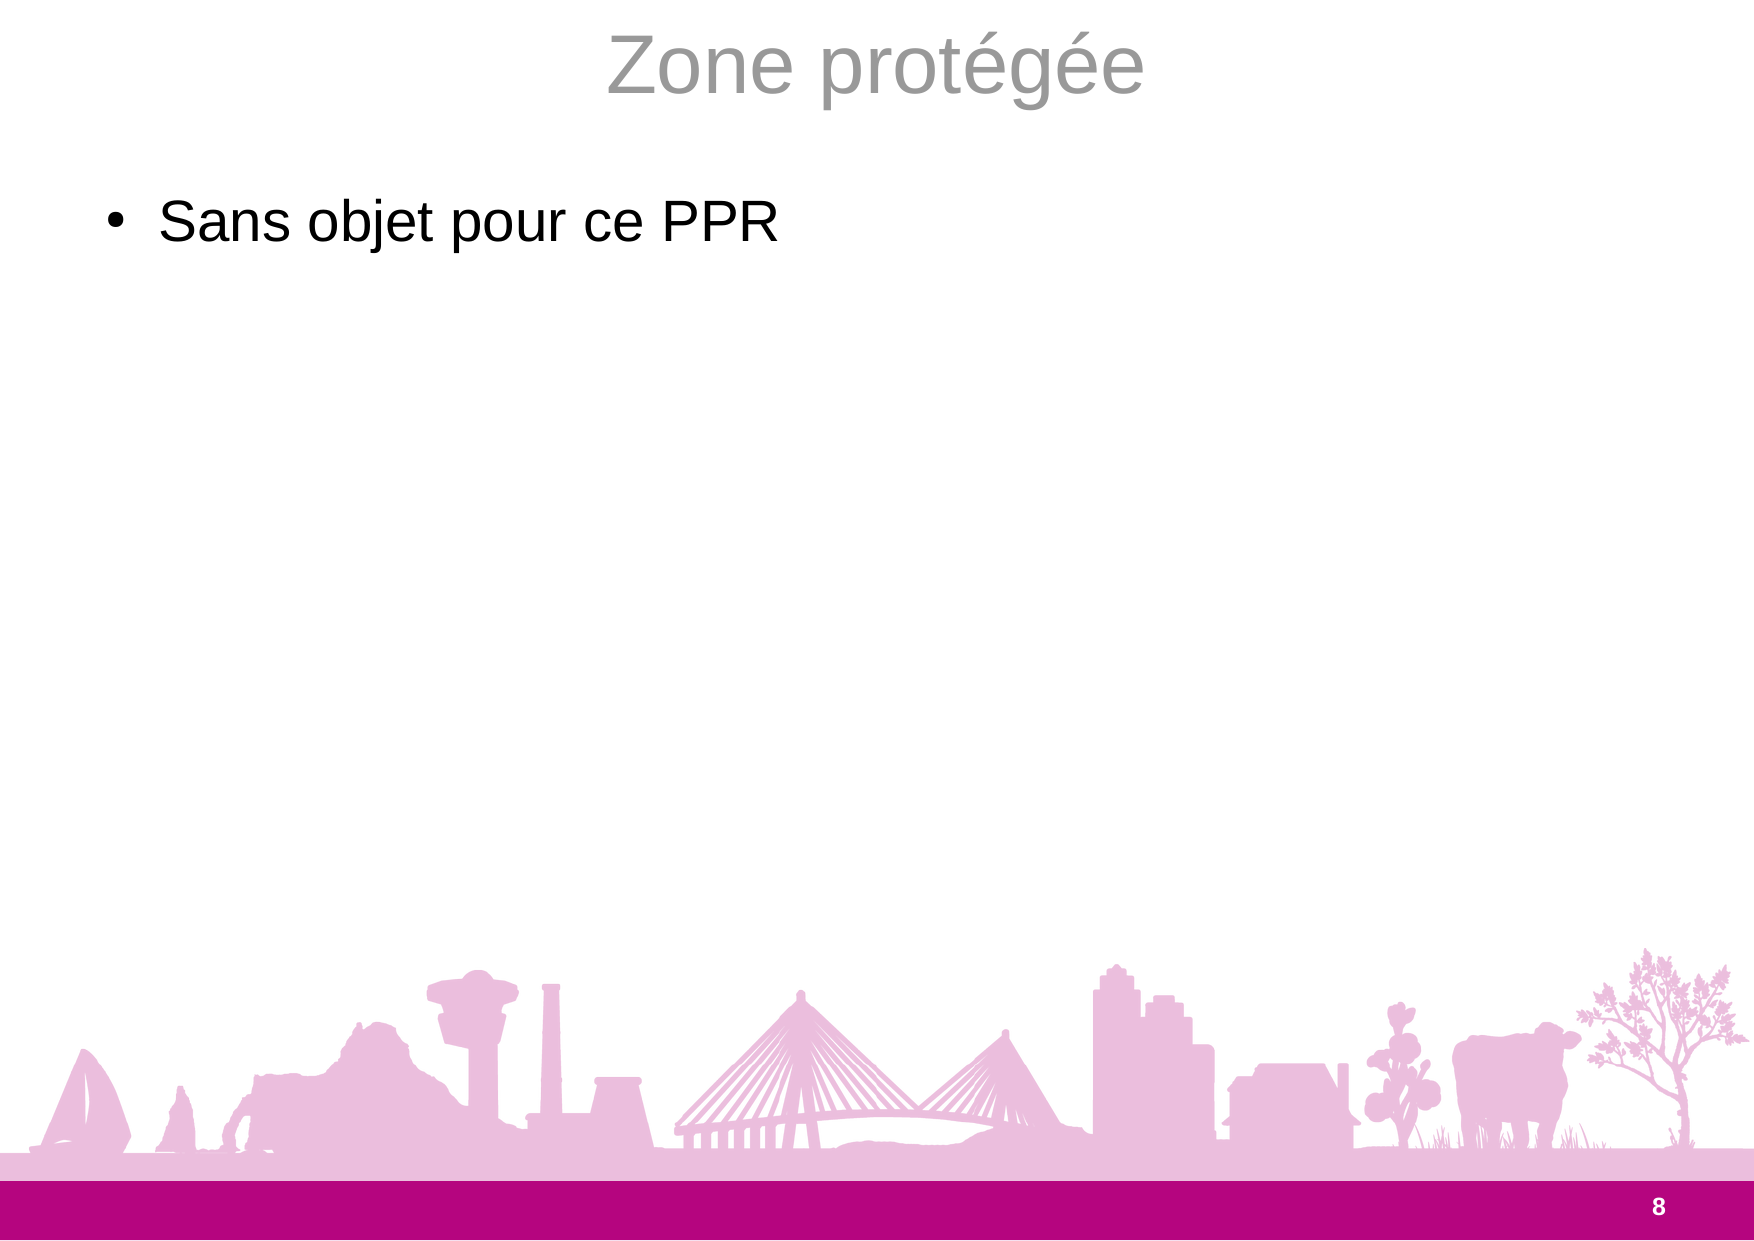

# Zone protégée
Sans objet pour ce PPR
8